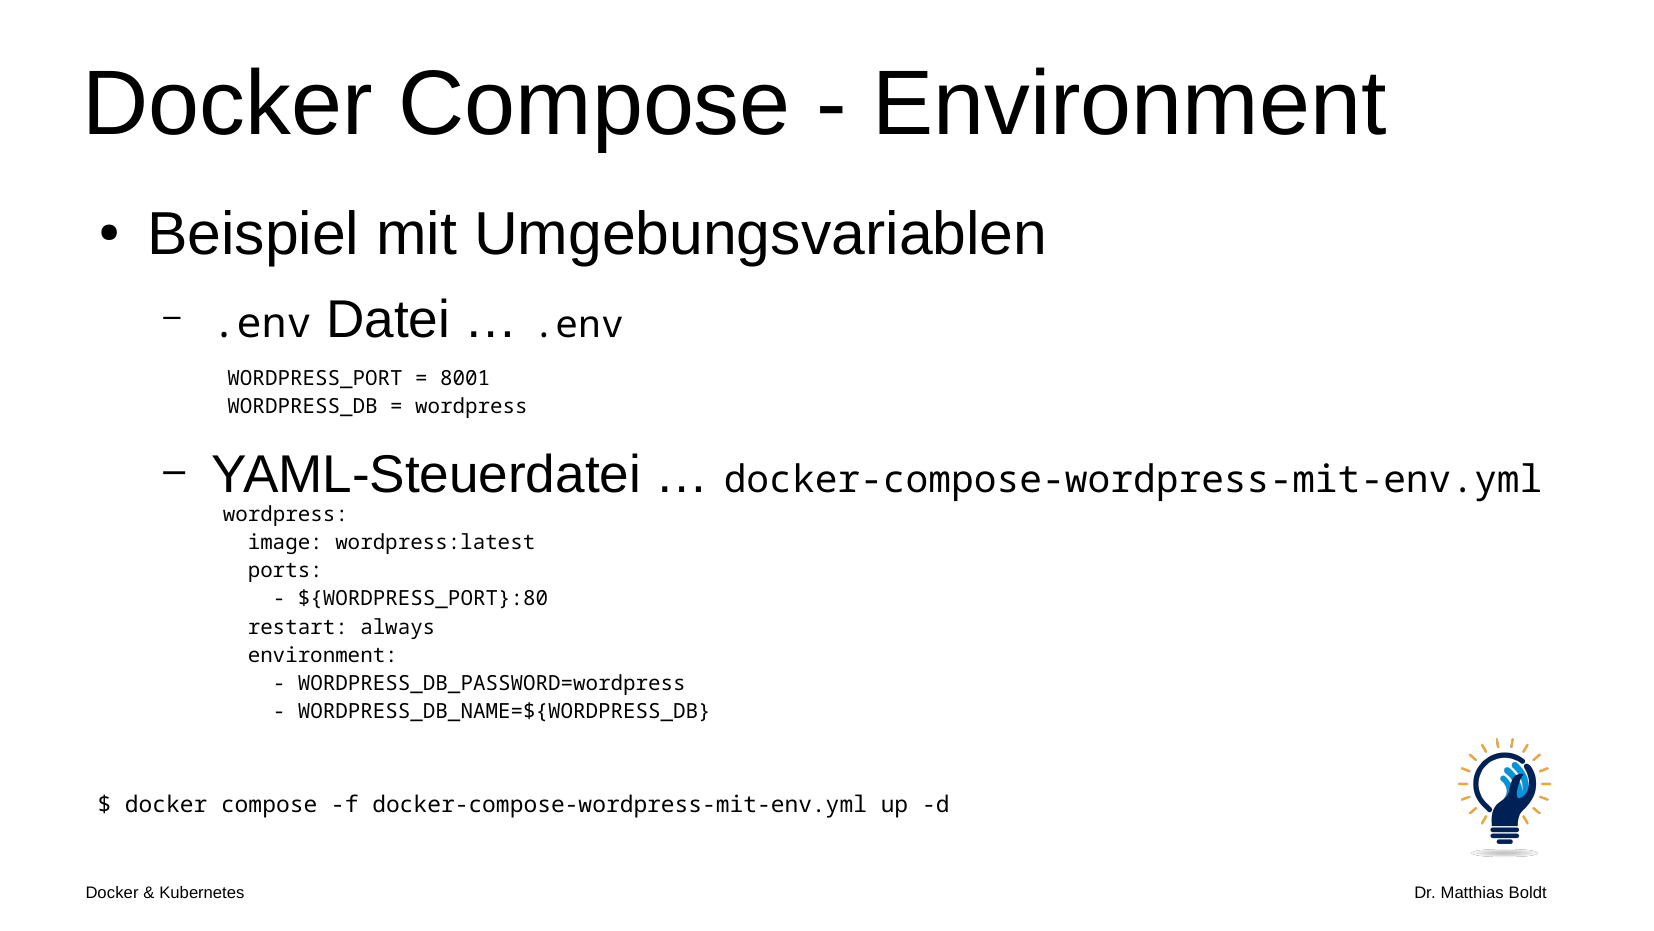

# Docker Compose - Environment
Beispiel mit Umgebungsvariablen
.env Datei … .env
YAML-Steuerdatei … docker-compose-wordpress-mit-env.yml
WORDPRESS_PORT = 8001
WORDPRESS_DB = wordpress
 wordpress:
 image: wordpress:latest
 ports:
 - ${WORDPRESS_PORT}:80
 restart: always
 environment:
 - WORDPRESS_DB_PASSWORD=wordpress
 - WORDPRESS_DB_NAME=${WORDPRESS_DB}
$ docker compose -f docker-compose-wordpress-mit-env.yml up -d
Docker & Kubernetes																Dr. Matthias Boldt